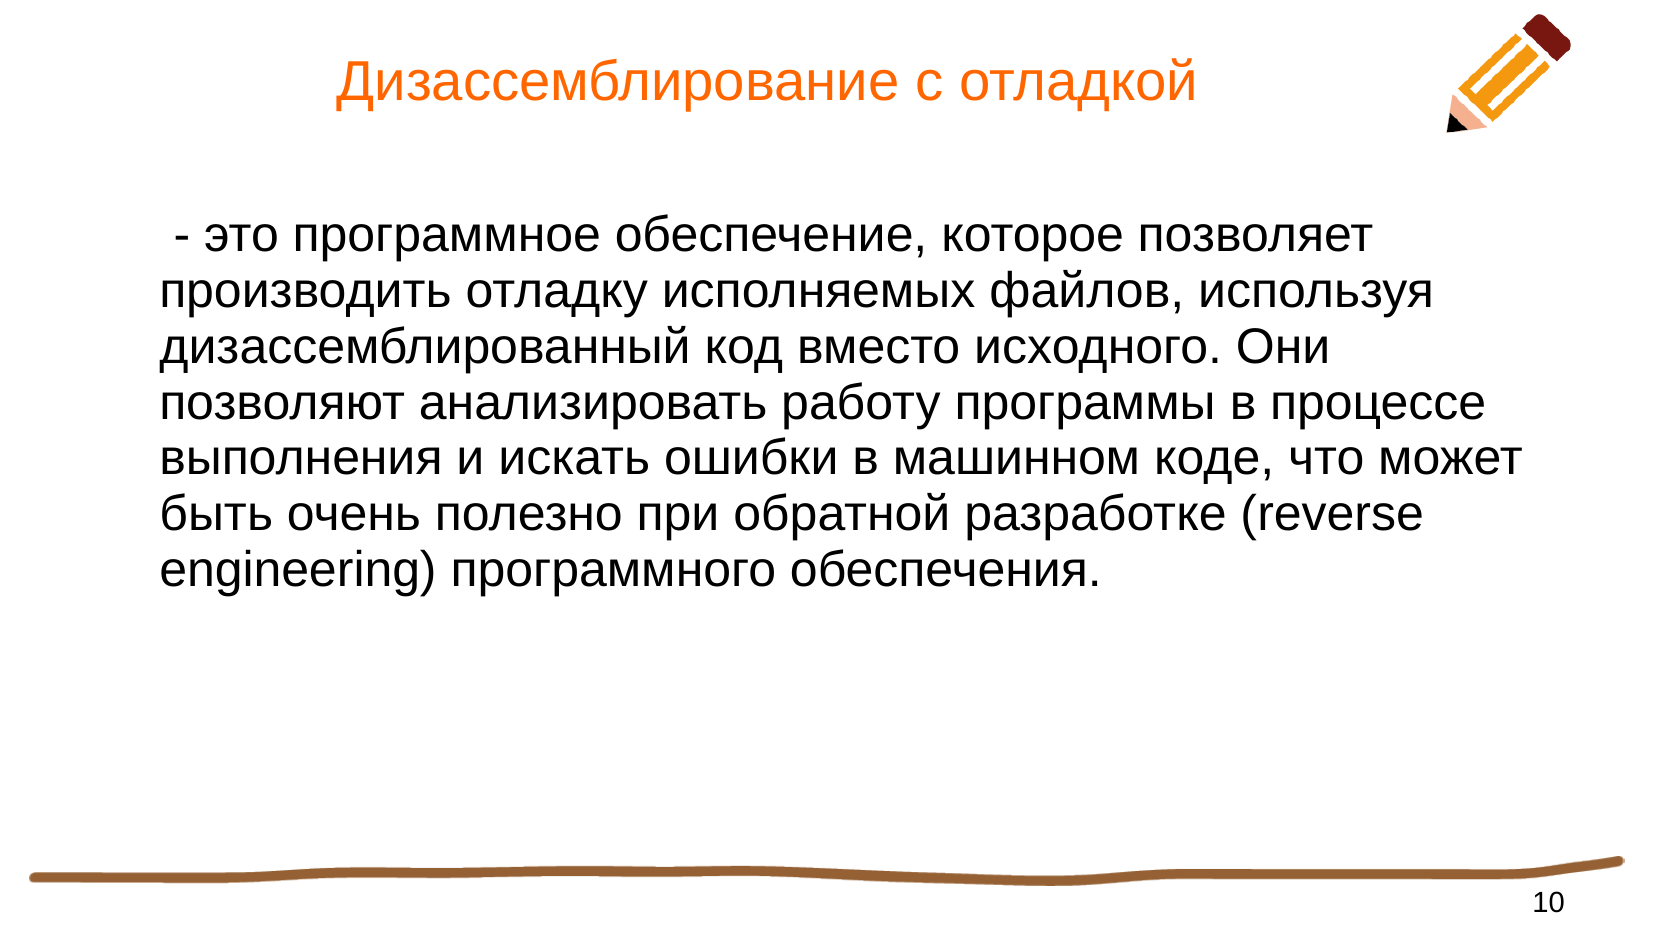

# Дизассемблирование с отладкой
 - это программное обеспечение, которое позволяет производить отладку исполняемых файлов, используя дизассемблированный код вместо исходного. Они позволяют анализировать работу программы в процессе выполнения и искать ошибки в машинном коде, что может быть очень полезно при обратной разработке (reverse engineering) программного обеспечения.
10